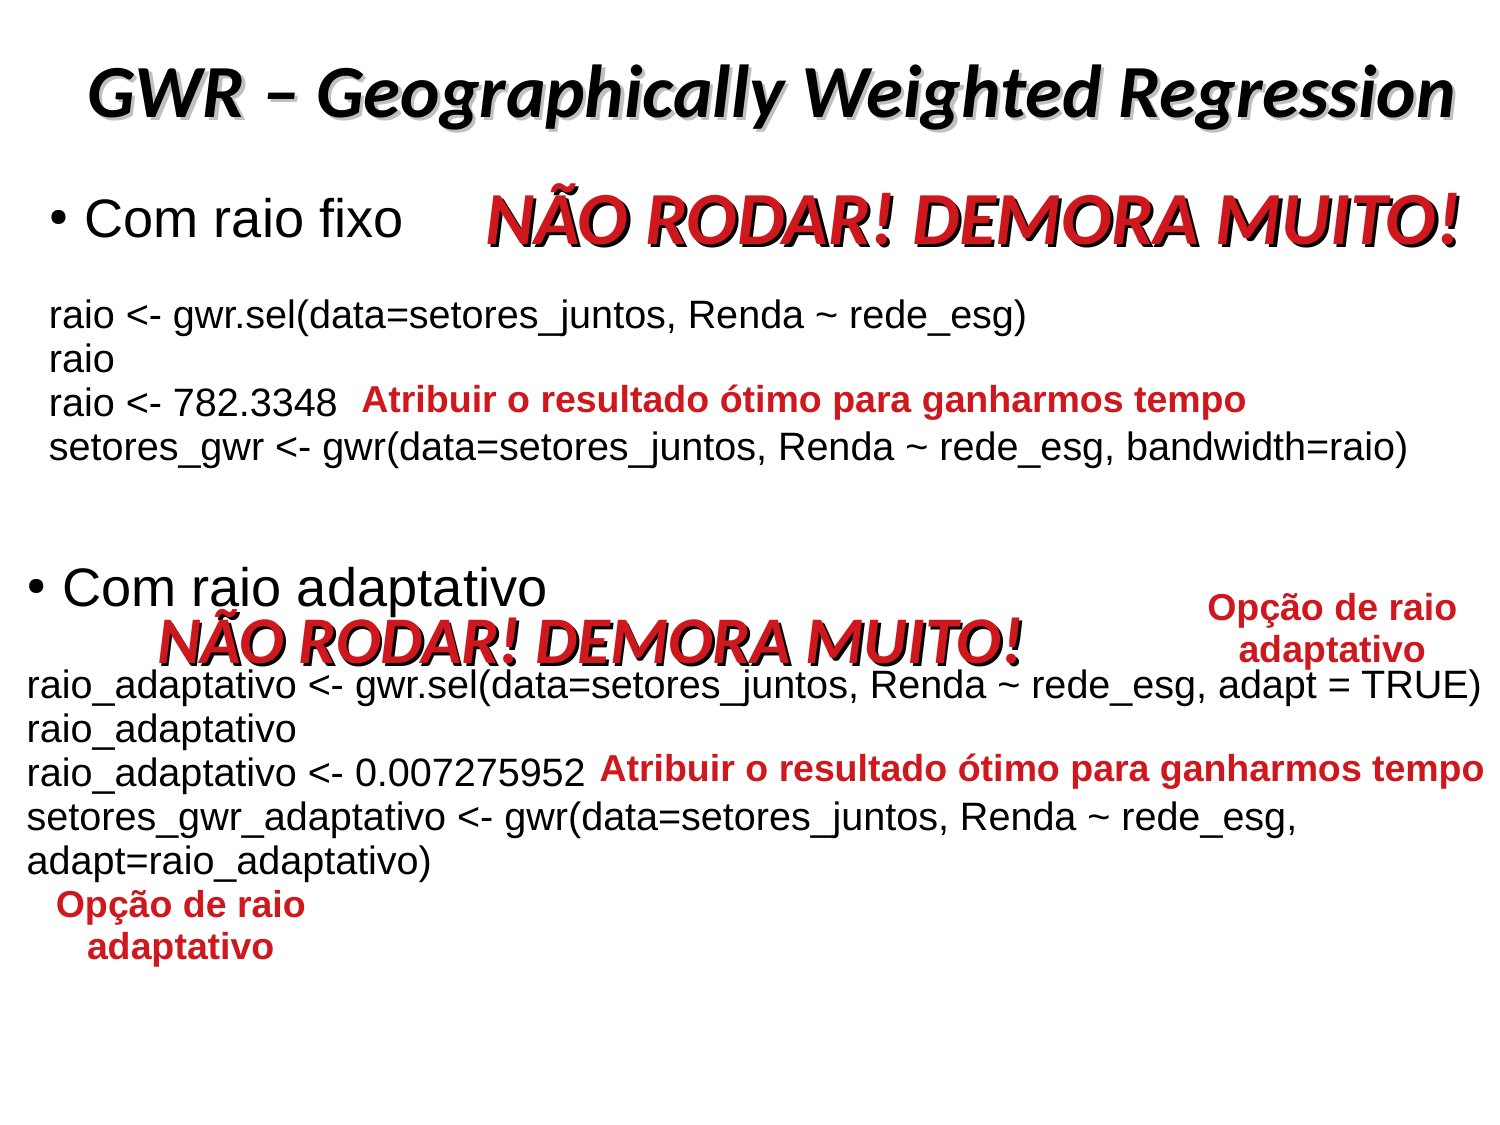

GWR – Geographically Weighted Regression
Com raio fixo
raio <- gwr.sel(data=setores_juntos, Renda ~ rede_esg)
raio
raio <- 782.3348
setores_gwr <- gwr(data=setores_juntos, Renda ~ rede_esg, bandwidth=raio)
NÃO RODAR! DEMORA MUITO!
Atribuir o resultado ótimo para ganharmos tempo
Com raio adaptativo
raio_adaptativo <- gwr.sel(data=setores_juntos, Renda ~ rede_esg, adapt = TRUE)
raio_adaptativo
raio_adaptativo <- 0.007275952
setores_gwr_adaptativo <- gwr(data=setores_juntos, Renda ~ rede_esg, adapt=raio_adaptativo)
Opção de raio adaptativo
NÃO RODAR! DEMORA MUITO!
Atribuir o resultado ótimo para ganharmos tempo
Opção de raio adaptativo